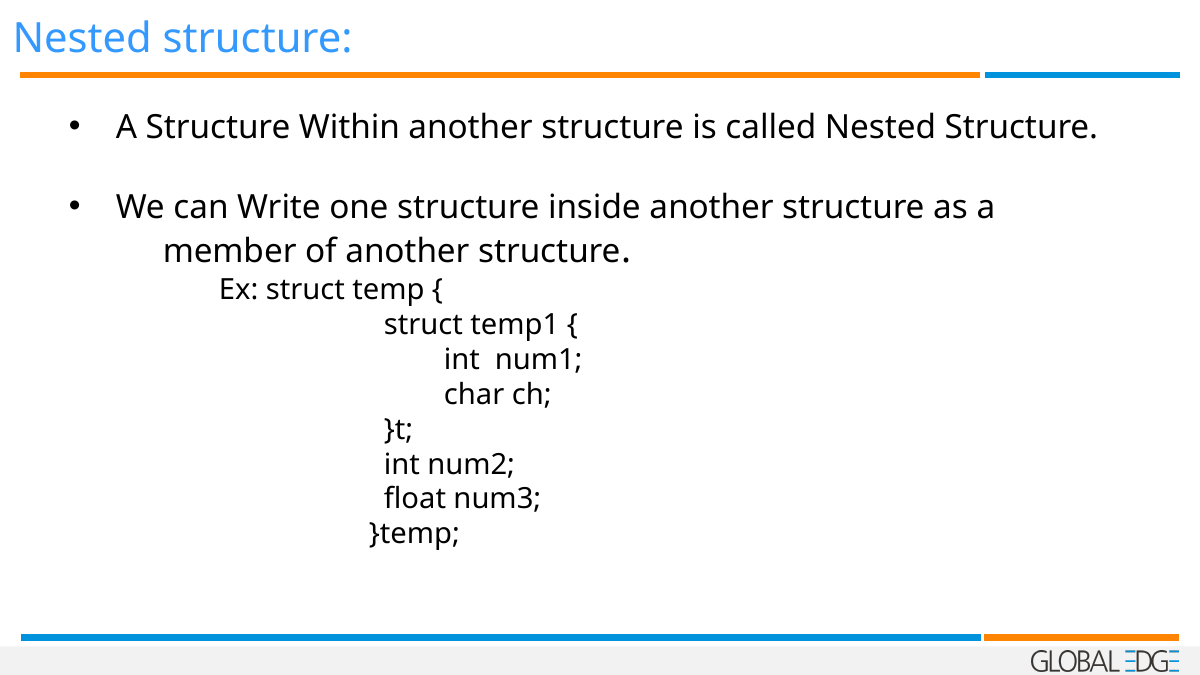

# Nested structure:
A Structure Within another structure is called Nested Structure.
We can Write one structure inside another structure as a member of another structure.
Ex: struct temp {
 struct temp1 {
 int num1;
 char ch;
 }t;
 int num2;
 float num3;
}temp;